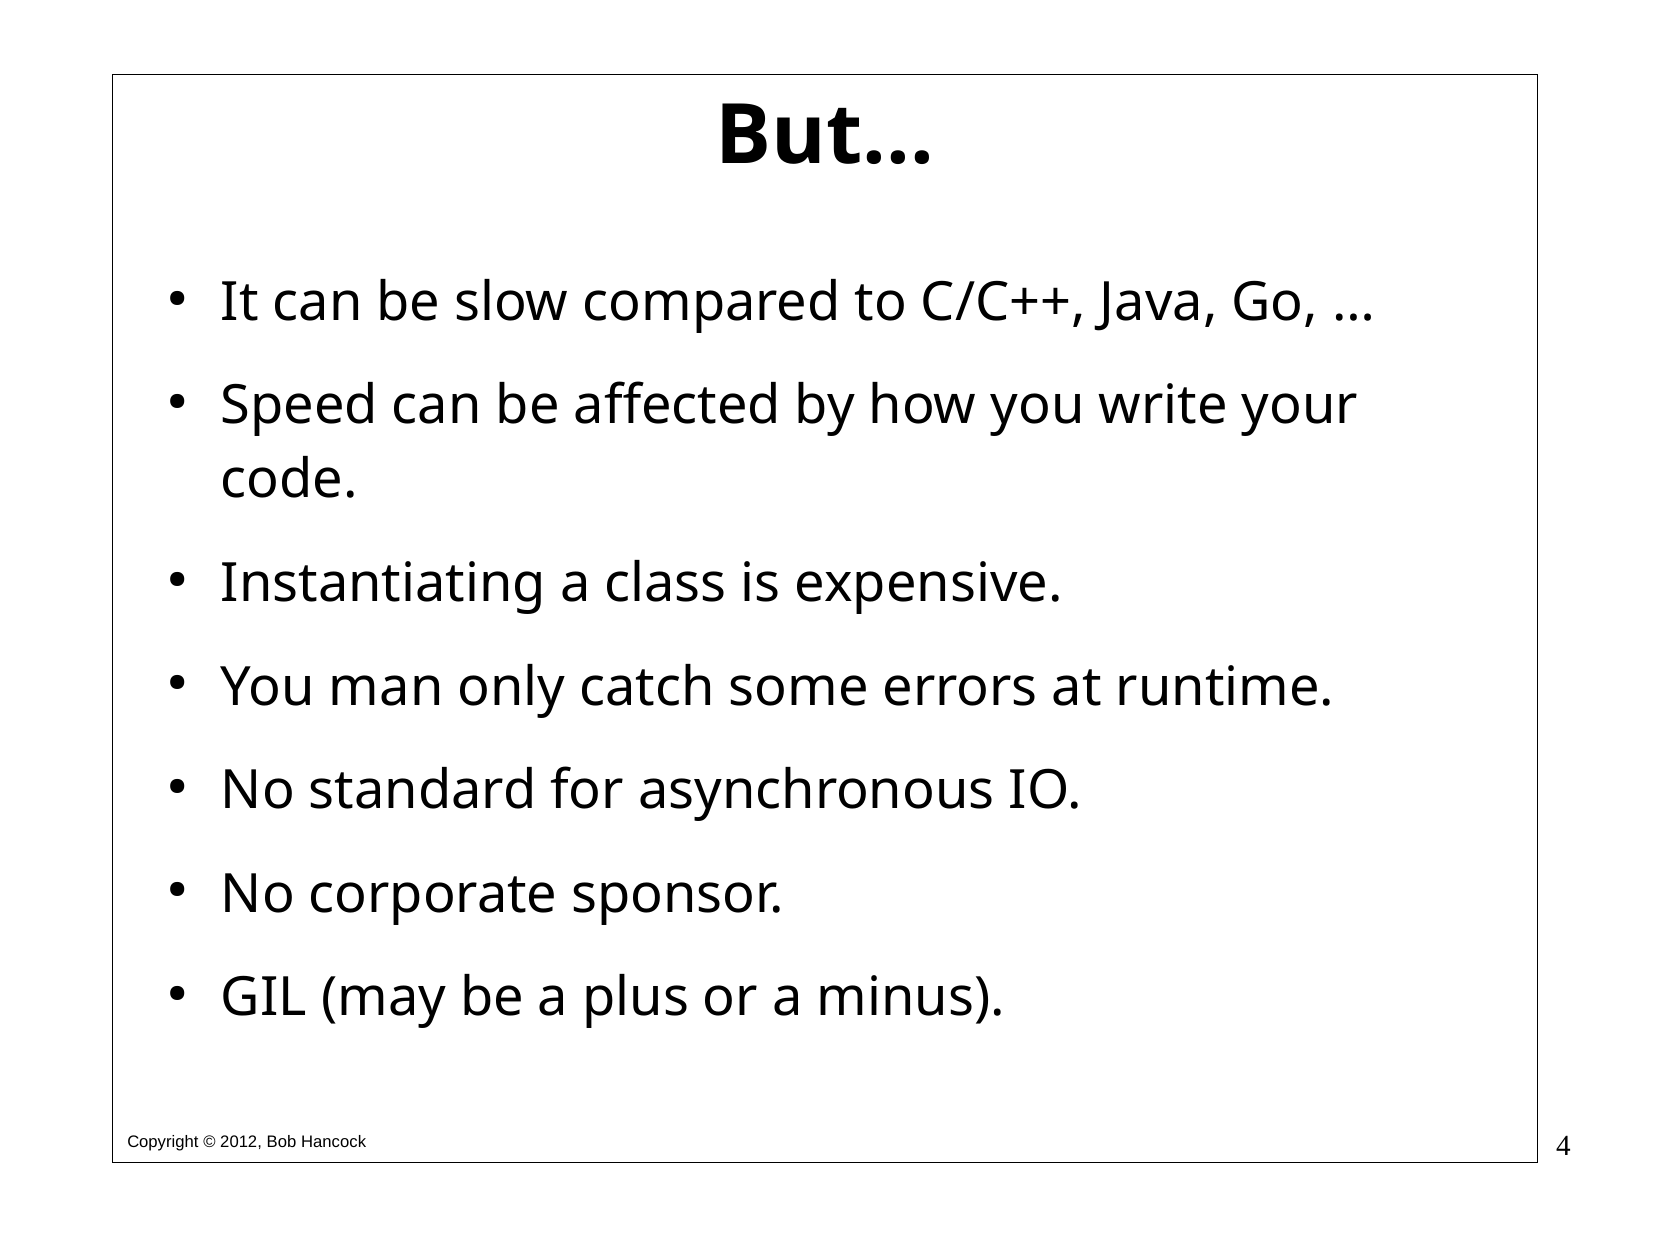

# But...
It can be slow compared to C/C++, Java, Go, …
Speed can be affected by how you write your code.
Instantiating a class is expensive.
You man only catch some errors at runtime.
No standard for asynchronous IO.
No corporate sponsor.
GIL (may be a plus or a minus).
Copyright © 2012, Bob Hancock
4